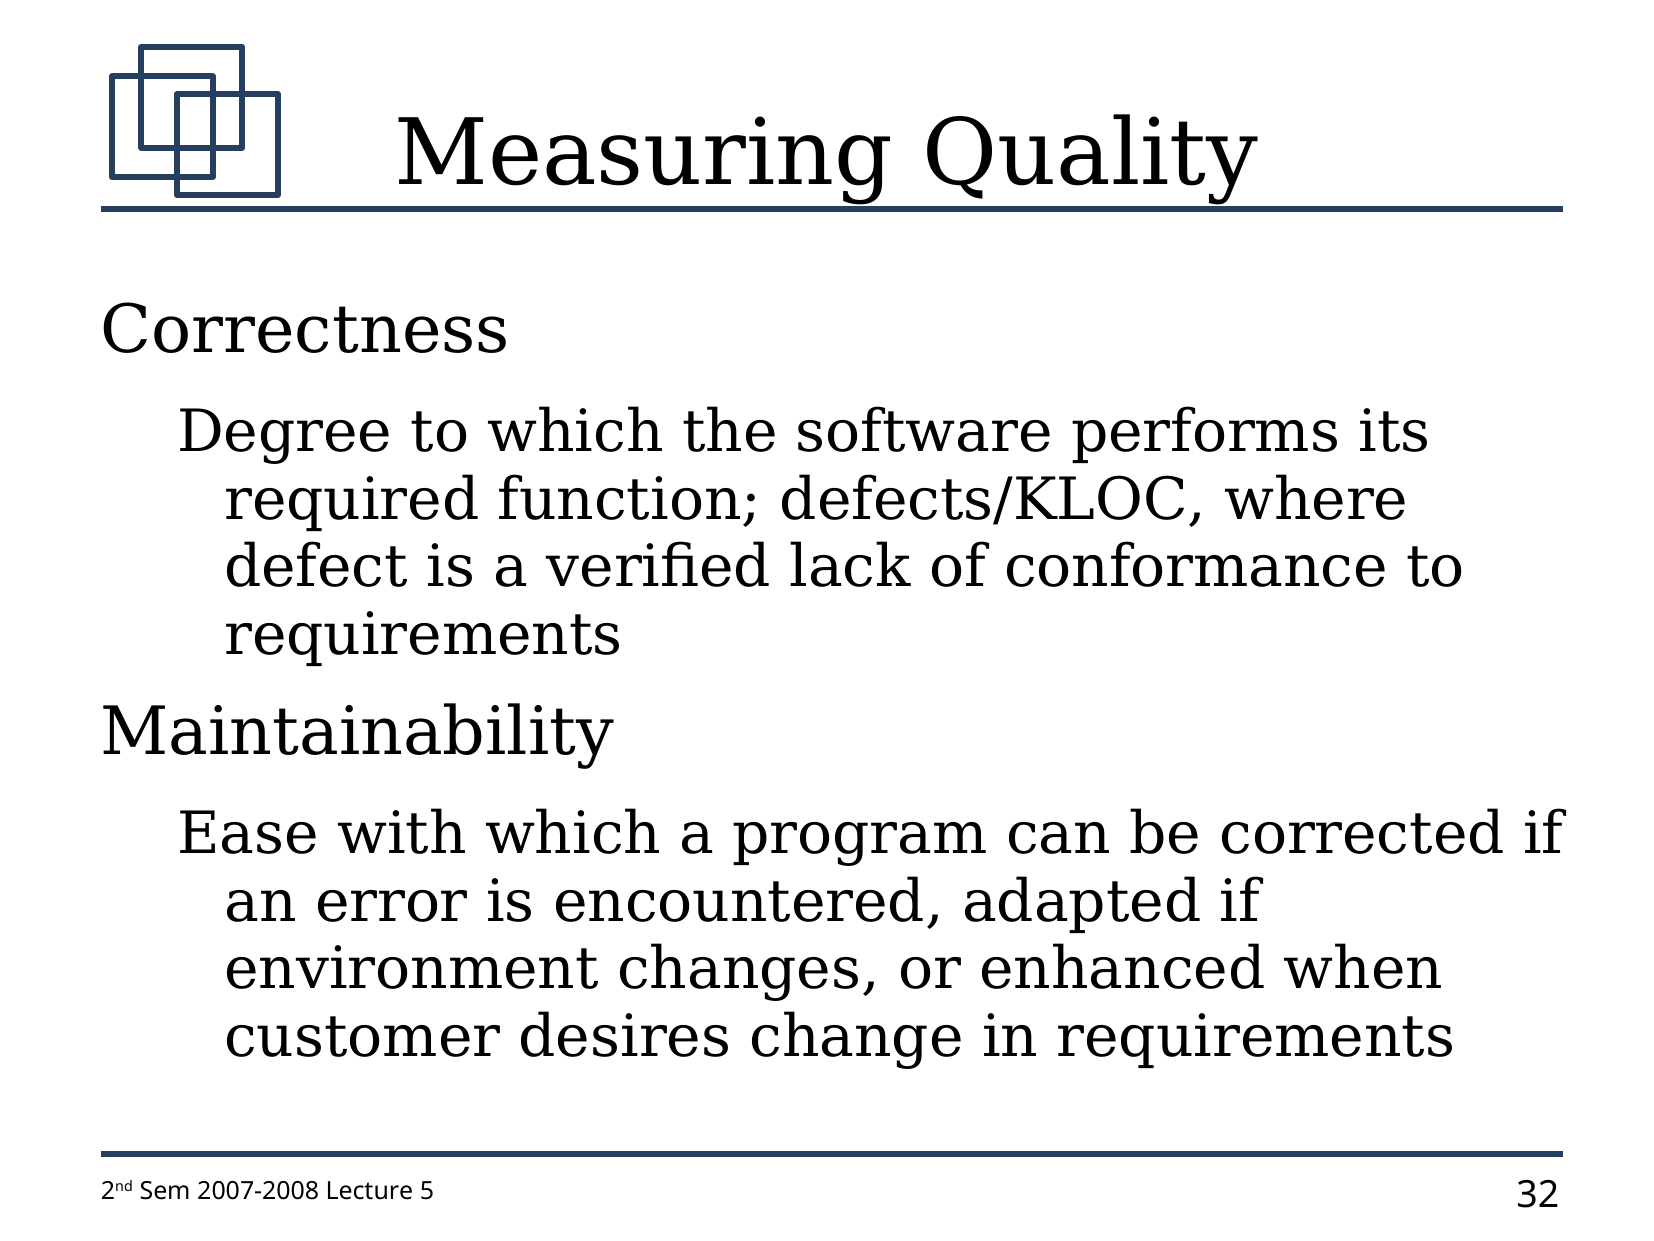

# Measuring Quality
Correctness
Degree to which the software performs its required function; defects/KLOC, where defect is a verified lack of conformance to requirements
Maintainability
Ease with which a program can be corrected if an error is encountered, adapted if environment changes, or enhanced when customer desires change in requirements